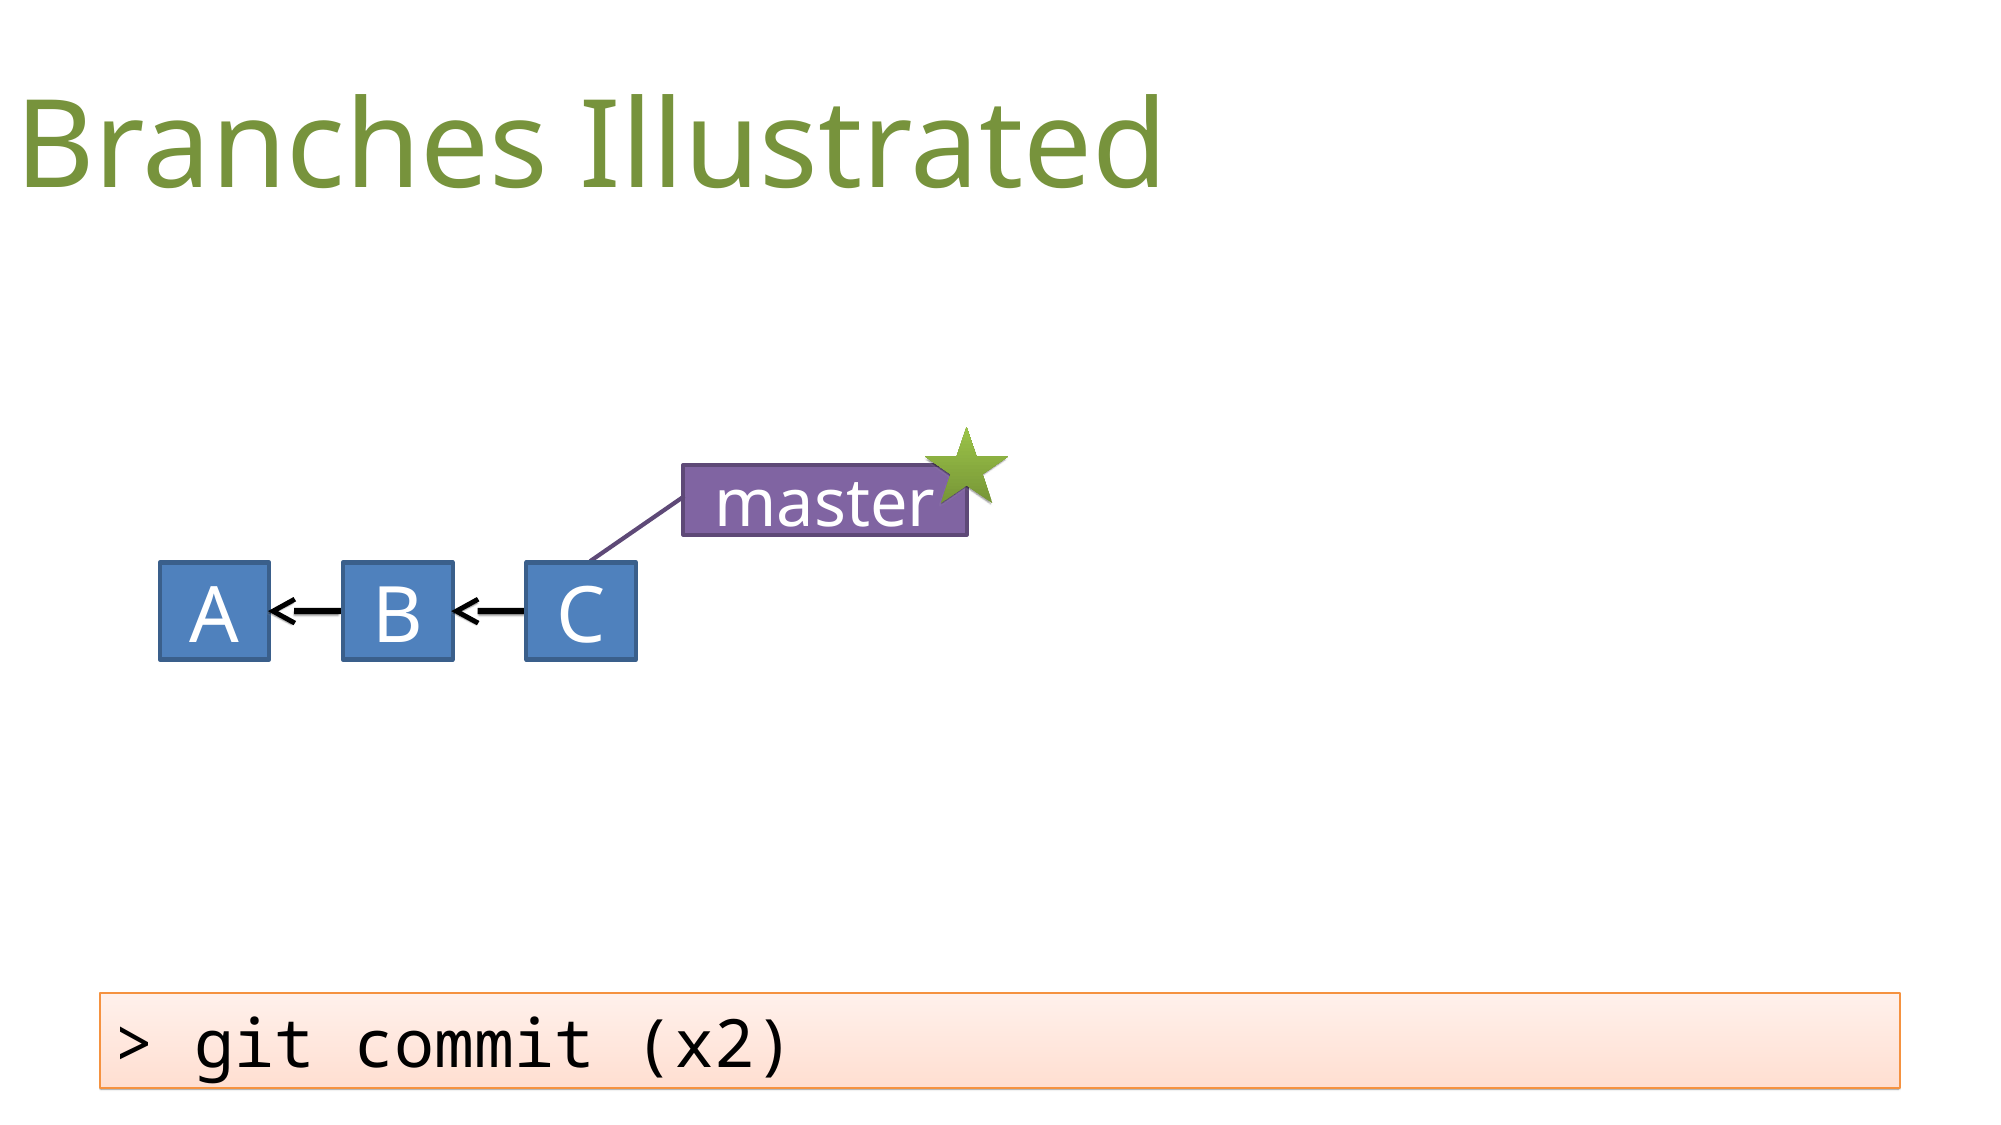

# Branches Illustrated
master
A
B
C
> git commit (x2)